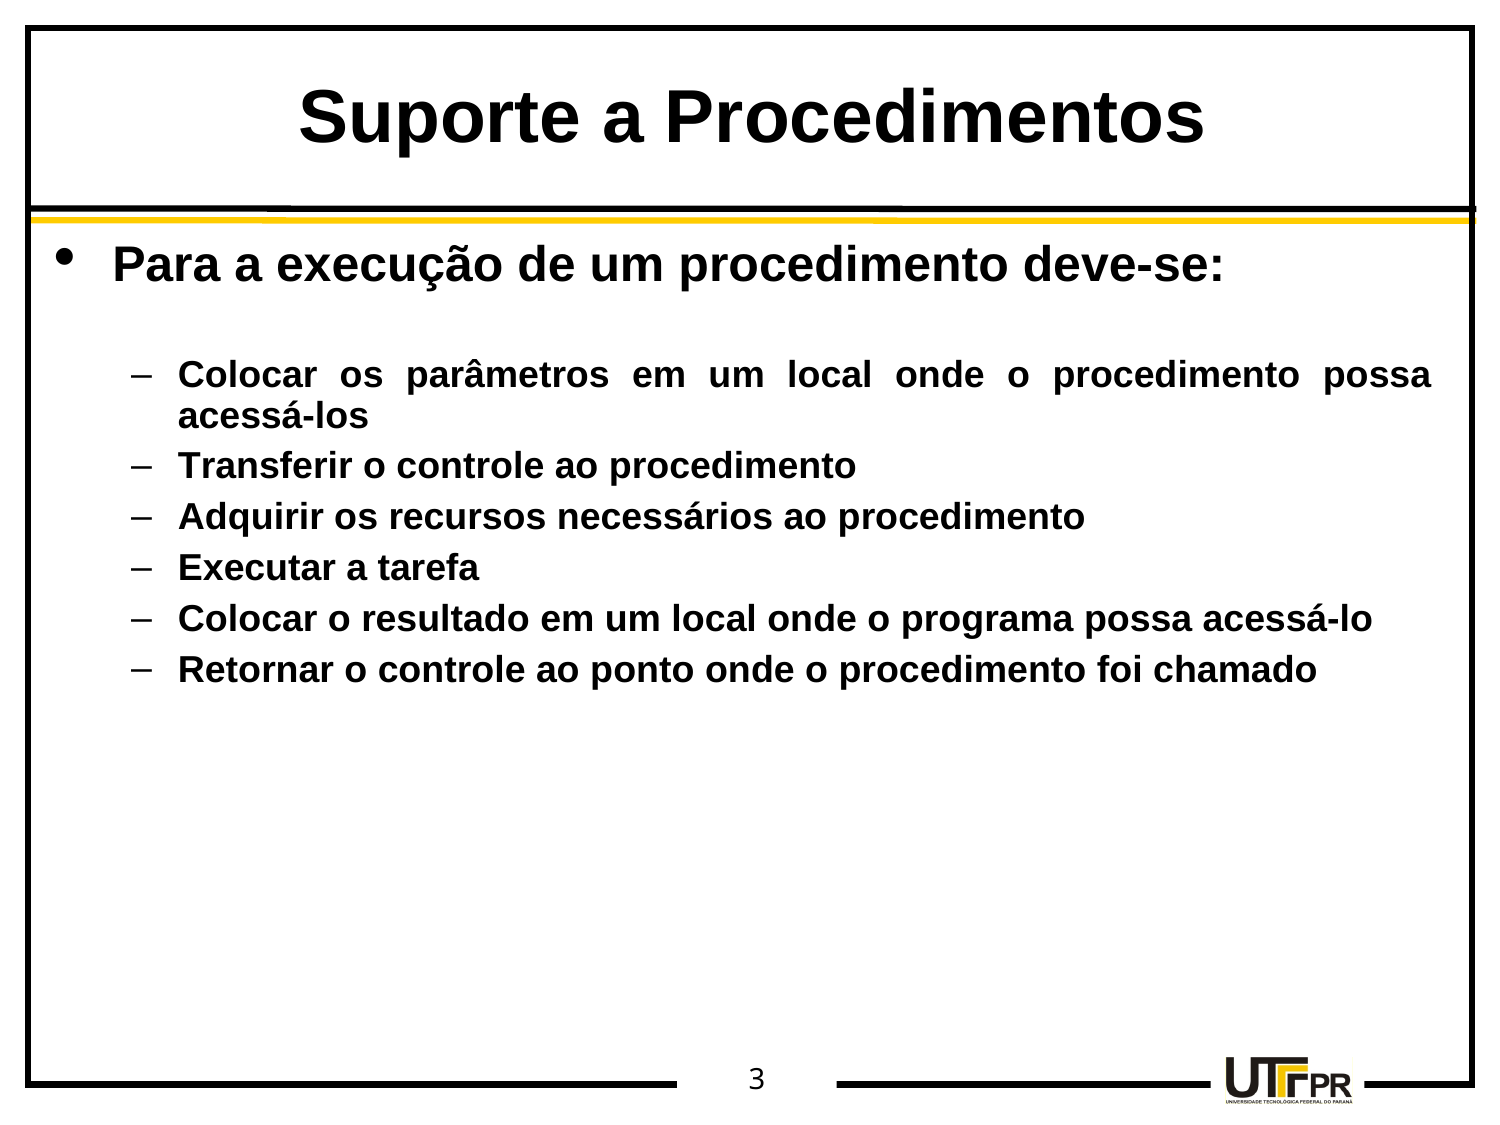

Suporte a Procedimentos
# Para a execução de um procedimento deve-se:
Colocar os parâmetros em um local onde o procedimento possa acessá-los
Transferir o controle ao procedimento
Adquirir os recursos necessários ao procedimento
Executar a tarefa
Colocar o resultado em um local onde o programa possa acessá-lo
Retornar o controle ao ponto onde o procedimento foi chamado